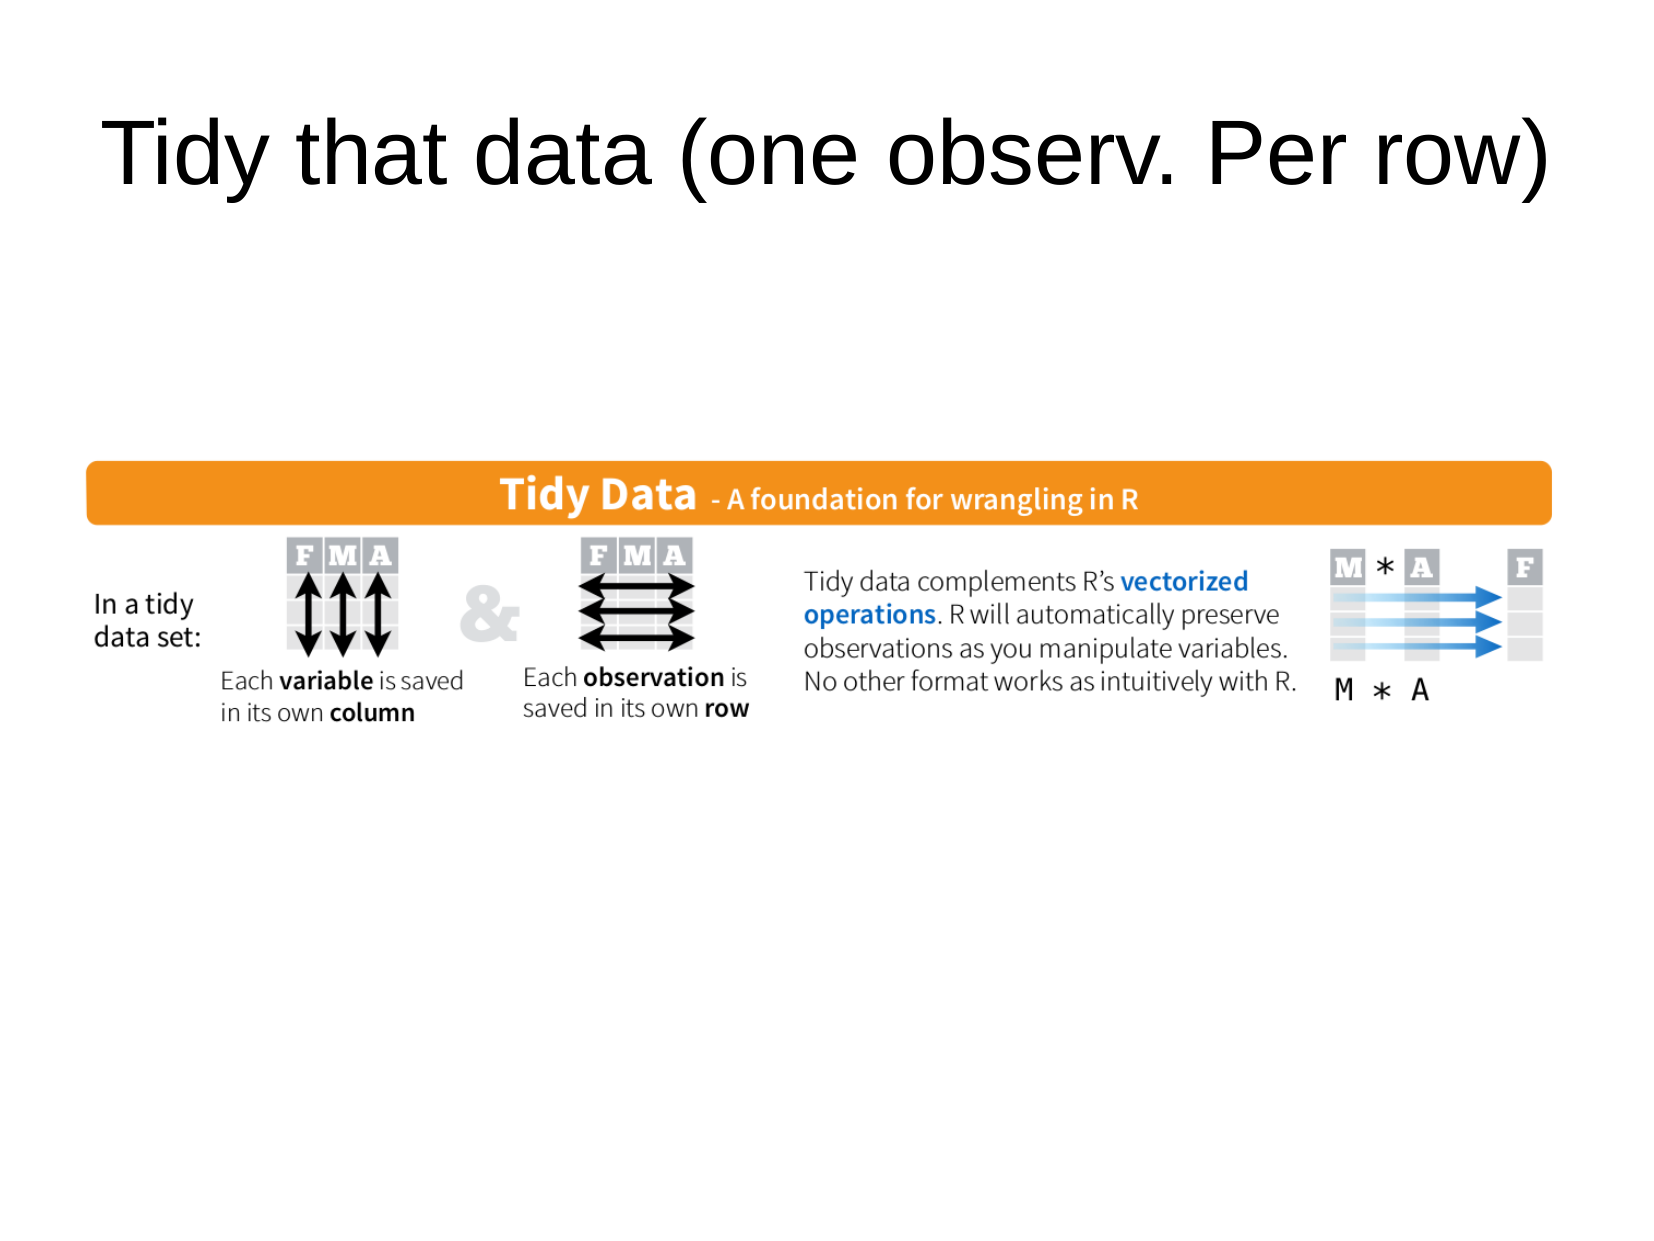

# Tidy that data (one observ. Per row)